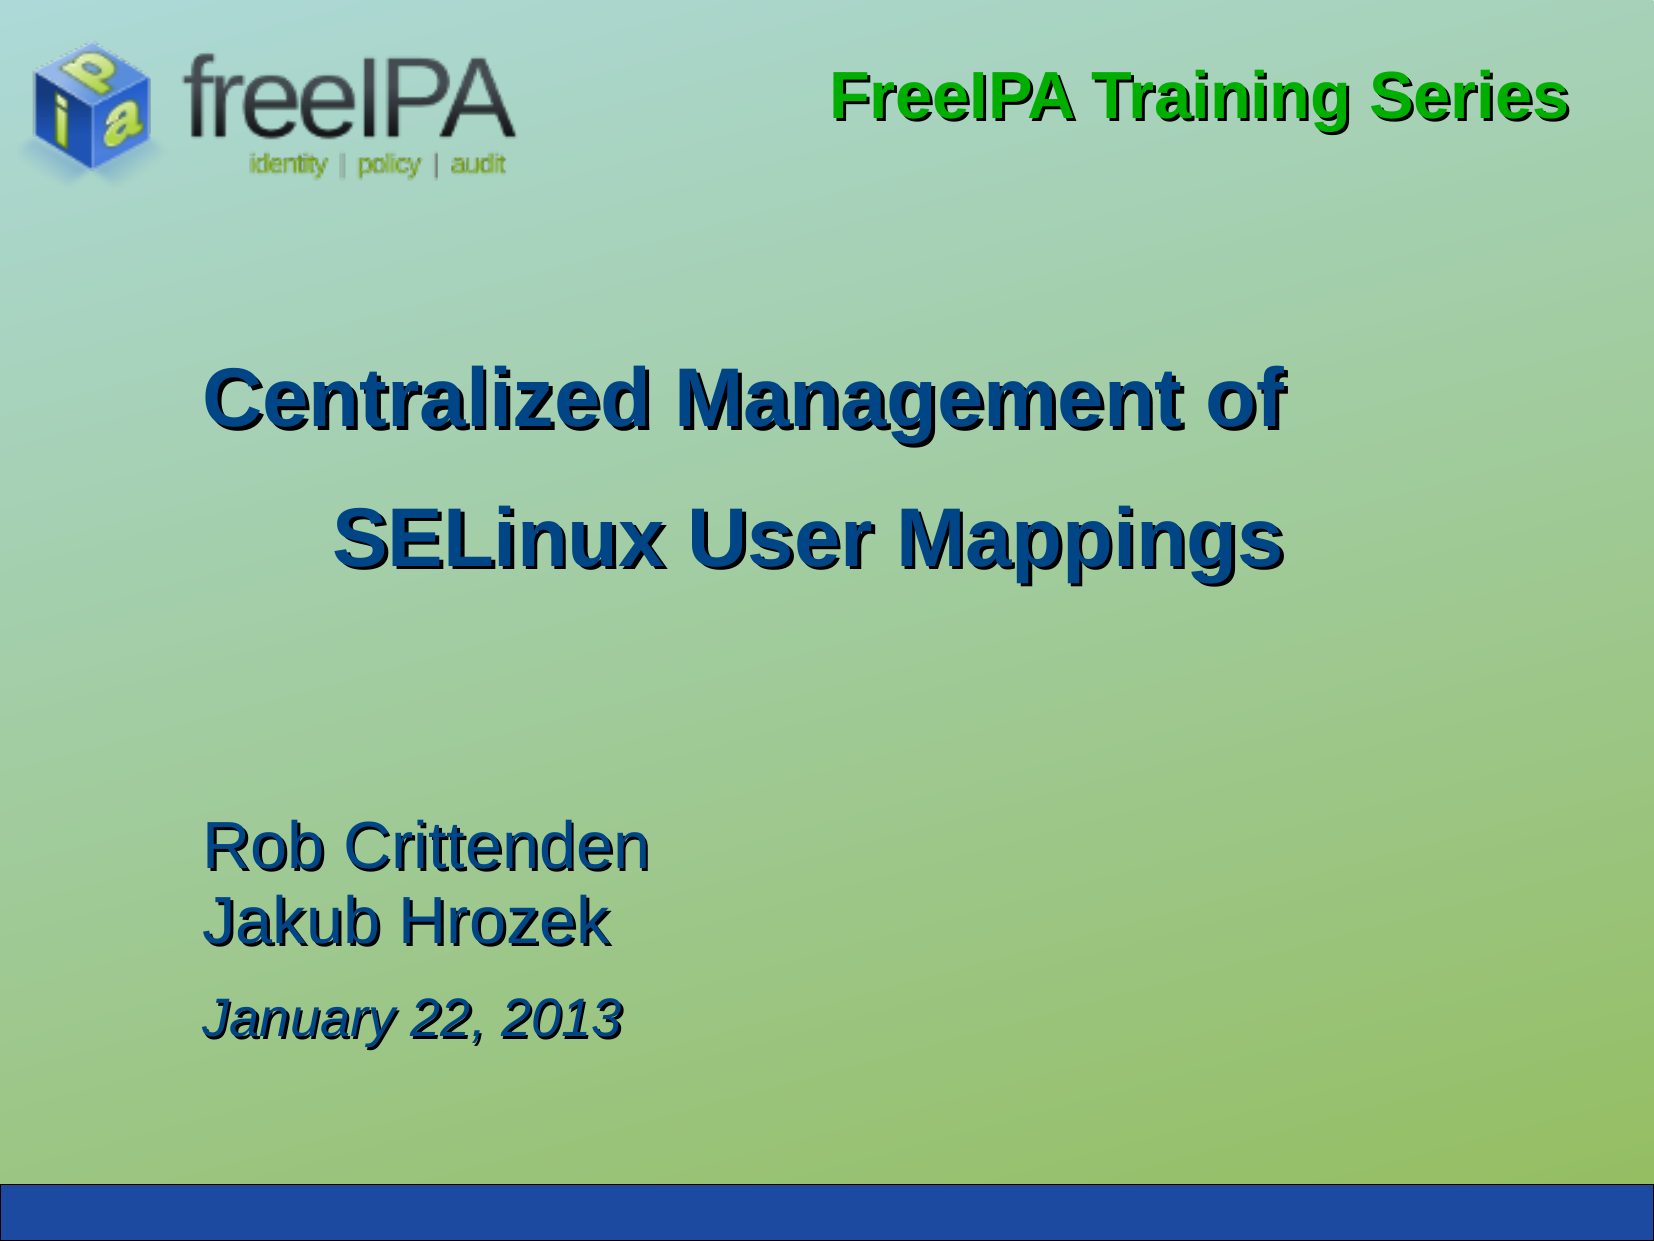

Centralized Management of SELinux User Mappings
Rob Crittenden
Jakub Hrozek
January 22, 2013